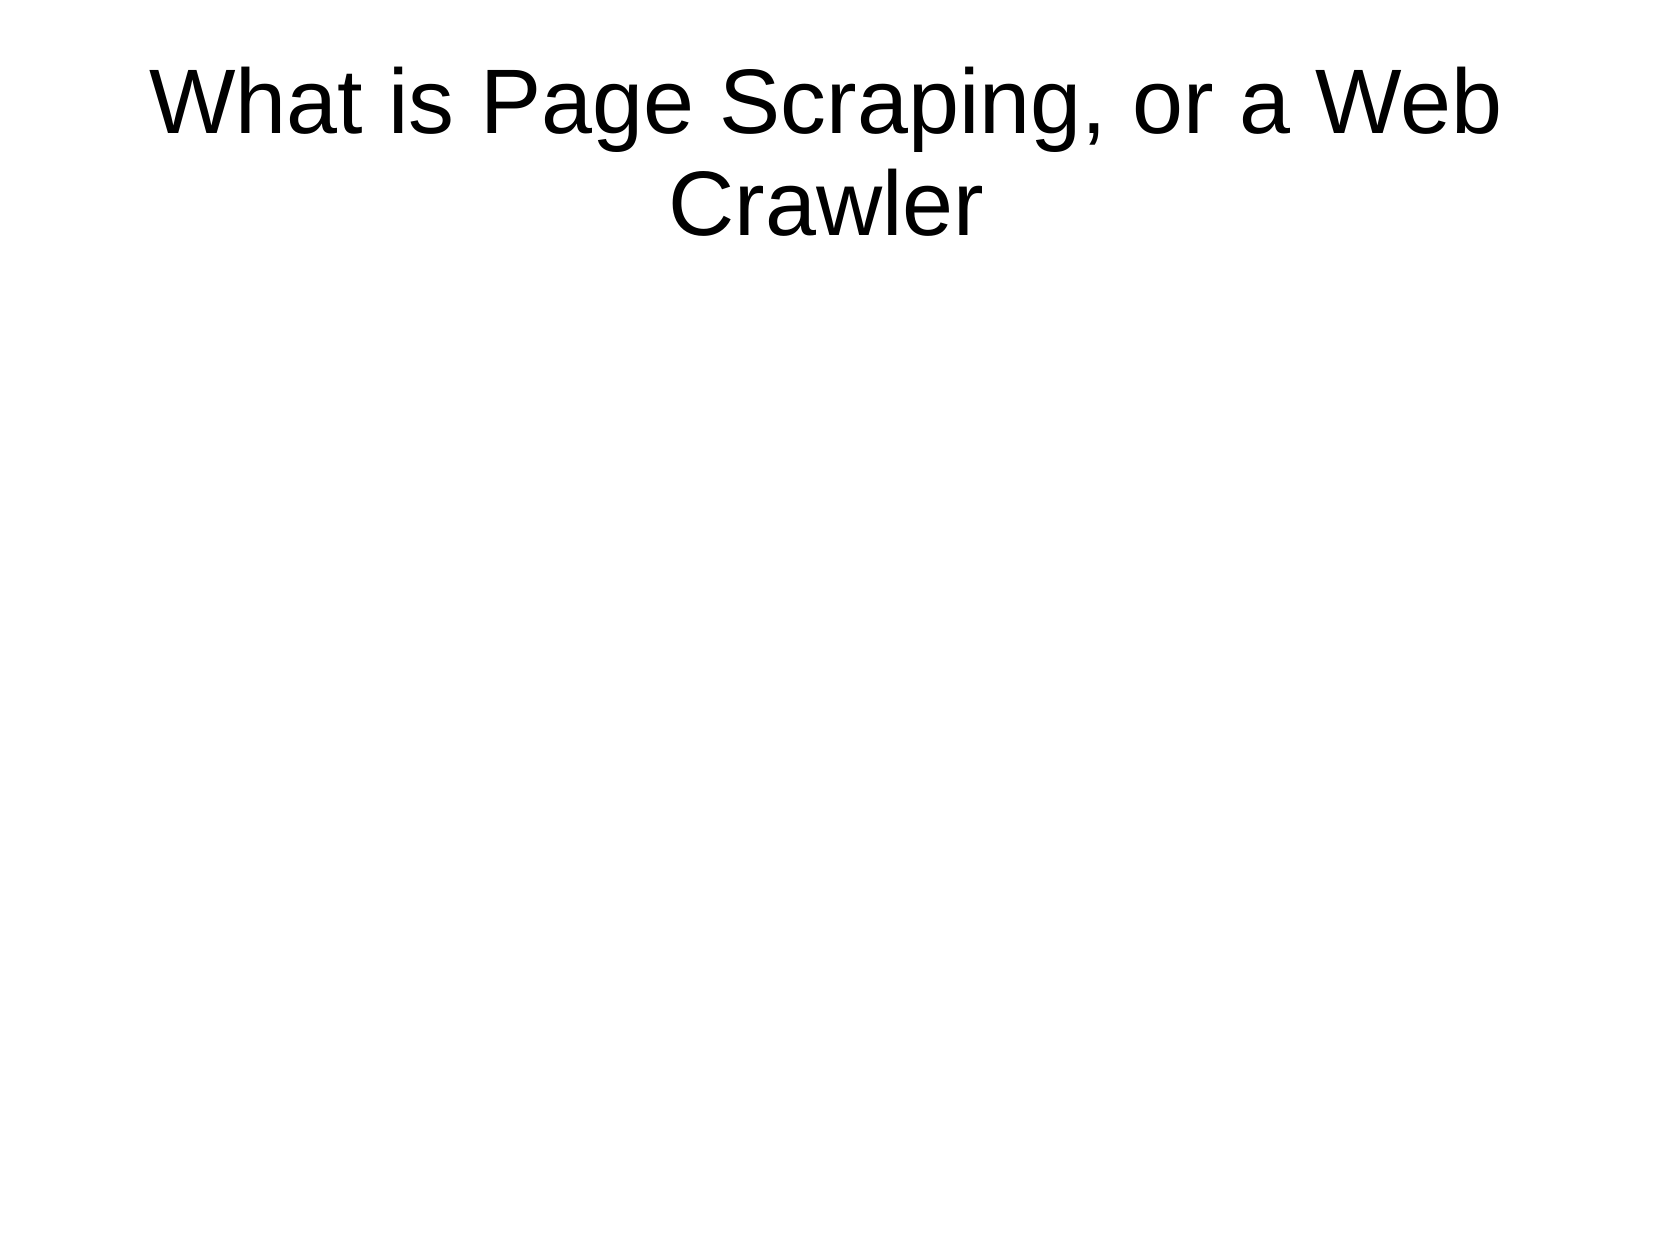

# What is Page Scraping, or a Web Crawler